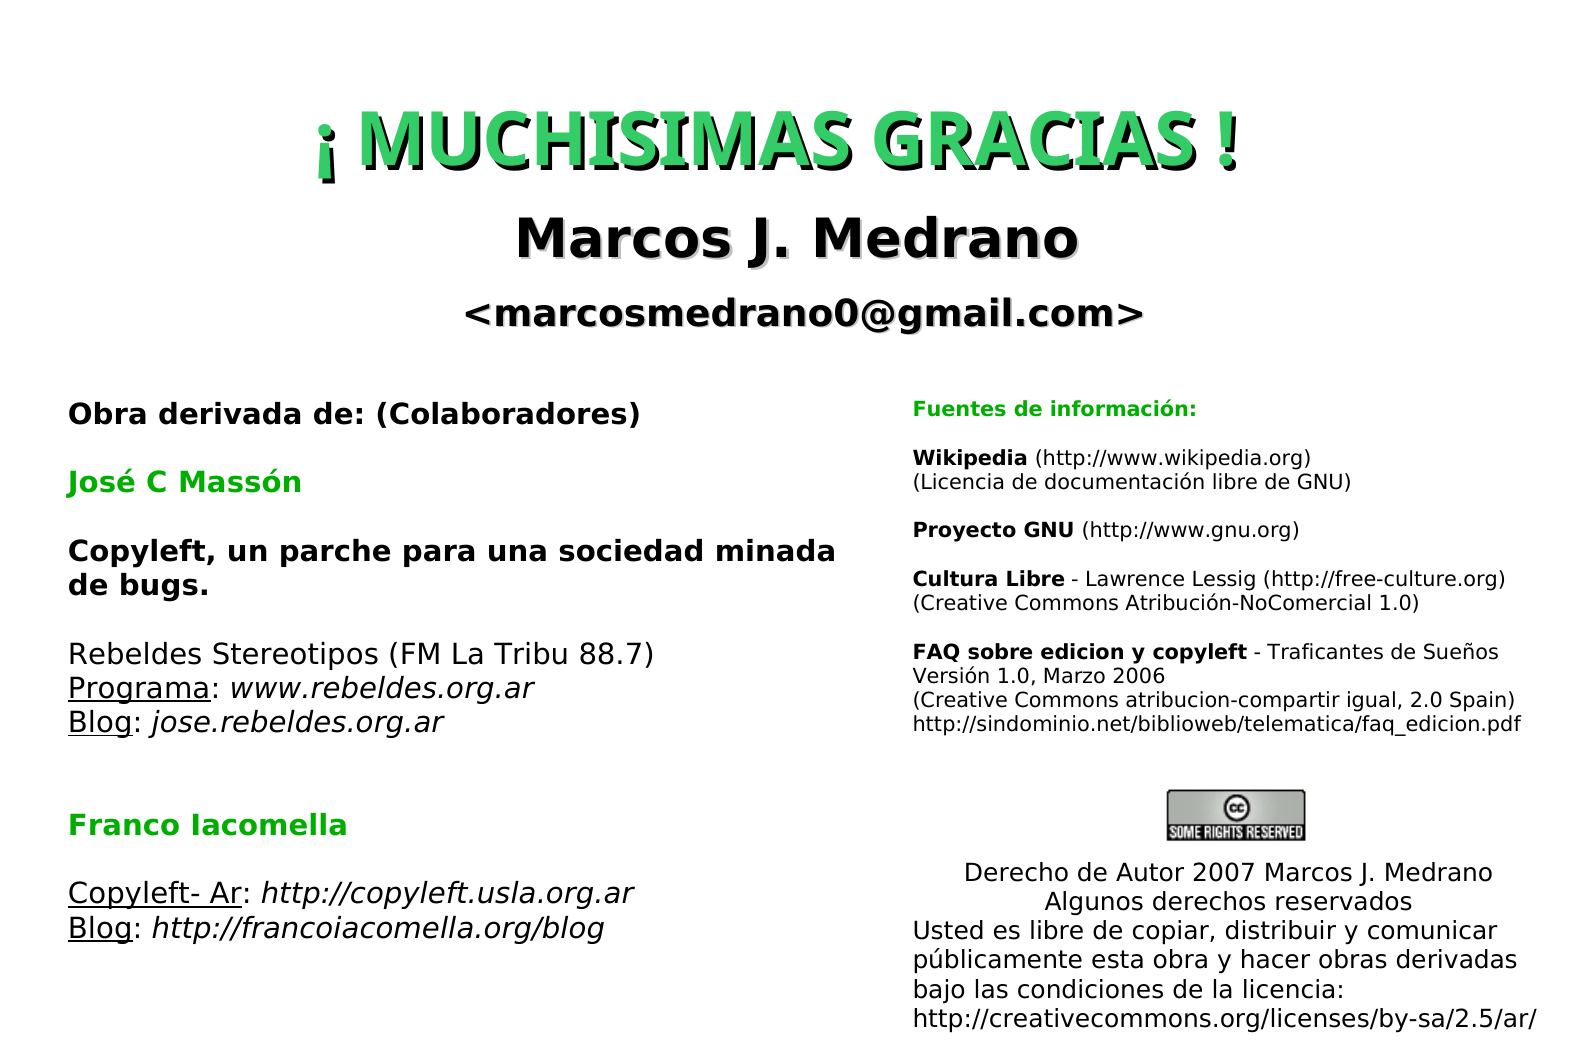

¡ MUCHISIMAS GRACIAS !
Marcos J. Medrano
<marcosmedrano0@gmail.com>
Obra derivada de: (Colaboradores)
José C Massón
Copyleft, un parche para una sociedad minada de bugs.
Rebeldes Stereotipos (FM La Tribu 88.7)
Programa: www.rebeldes.org.ar
Blog: jose.rebeldes.org.ar
Franco Iacomella
Copyleft- Ar: http://copyleft.usla.org.ar
Blog: http://francoiacomella.org/blog
Fuentes de información:
Wikipedia (http://www.wikipedia.org)
(Licencia de documentación libre de GNU)
Proyecto GNU (http://www.gnu.org)
Cultura Libre - Lawrence Lessig (http://free-culture.org)
(Creative Commons Atribución-NoComercial 1.0)
FAQ sobre edicion y copyleft - Traficantes de Sueños Versión 1.0, Marzo 2006
(Creative Commons atribucion-compartir igual, 2.0 Spain)
http://sindominio.net/biblioweb/telematica/faq_edicion.pdf
Derecho de Autor 2007 Marcos J. Medrano
Algunos derechos reservados
Usted es libre de copiar, distribuir y comunicar públicamente esta obra y hacer obras derivadas bajo las condiciones de la licencia:
http://creativecommons.org/licenses/by-sa/2.5/ar/
41